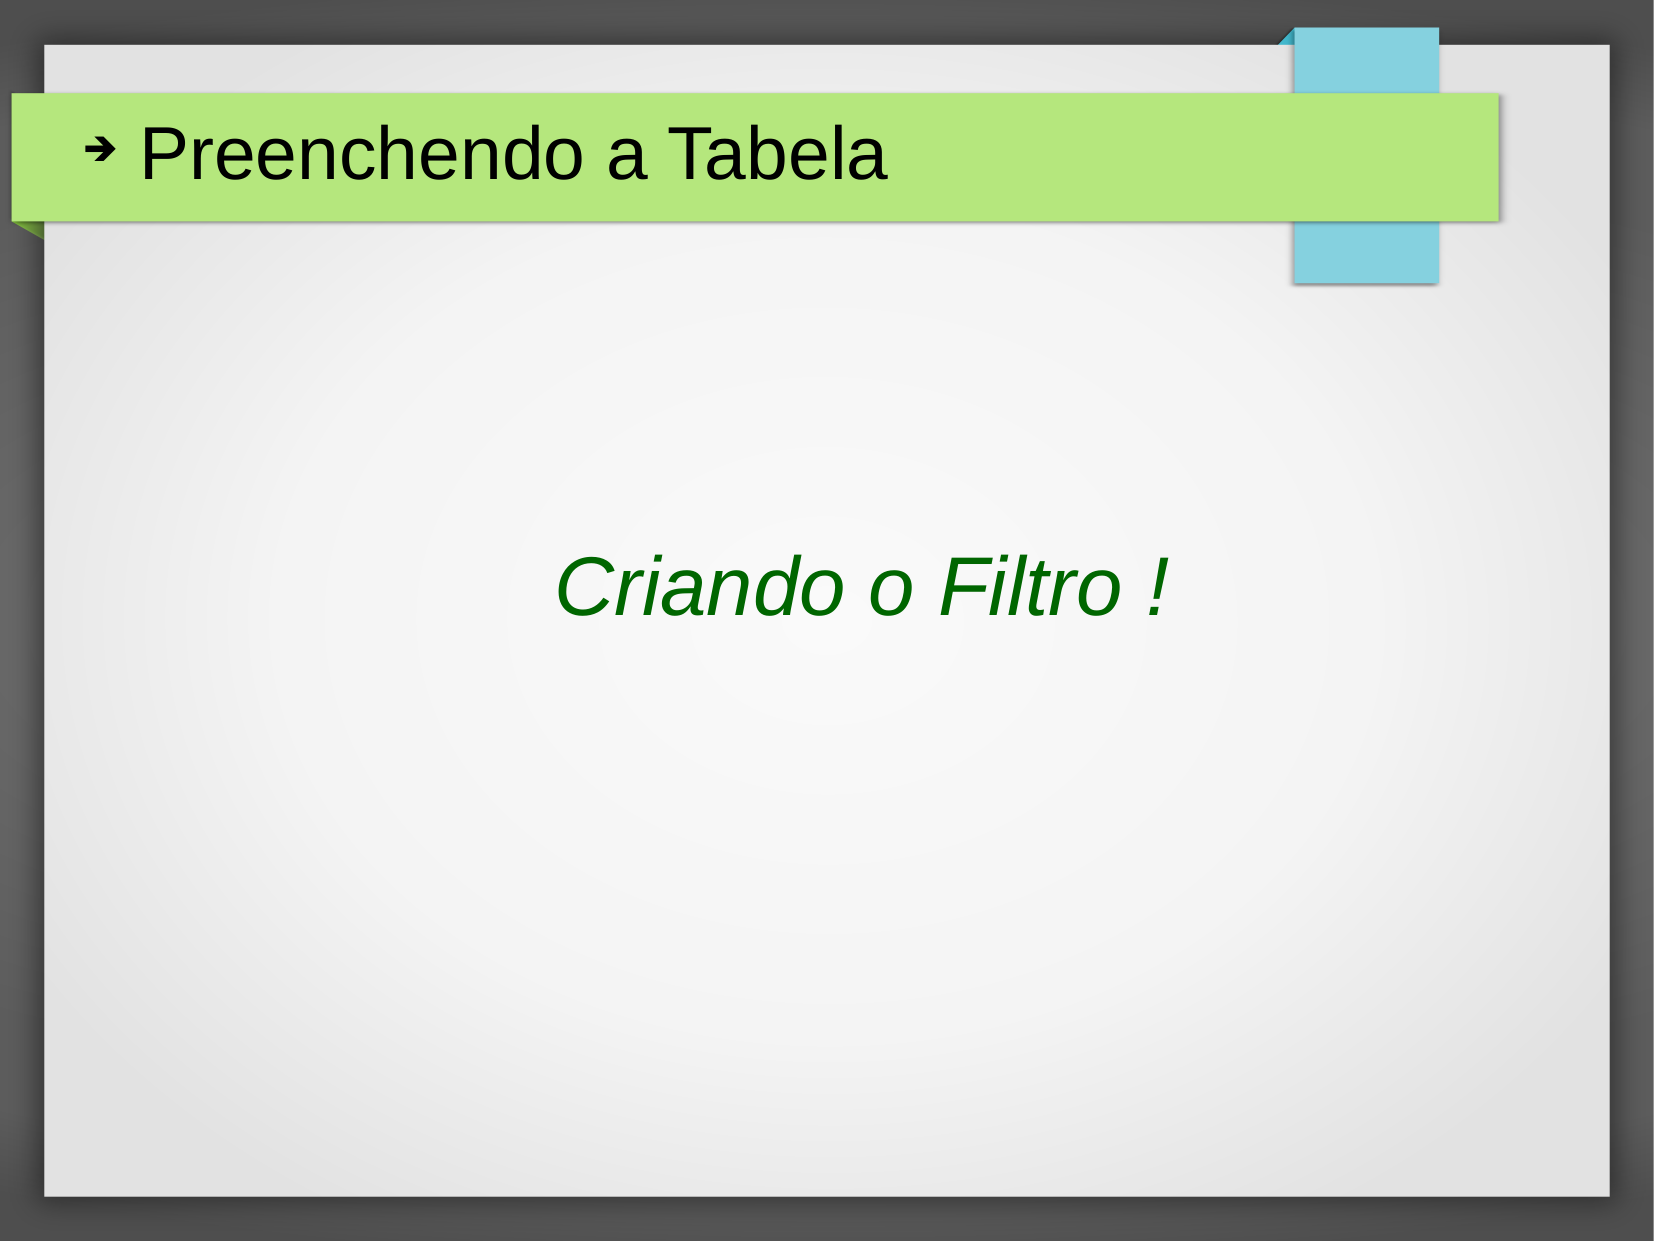

# Preenchendo a Tabela
Criando o Filtro !